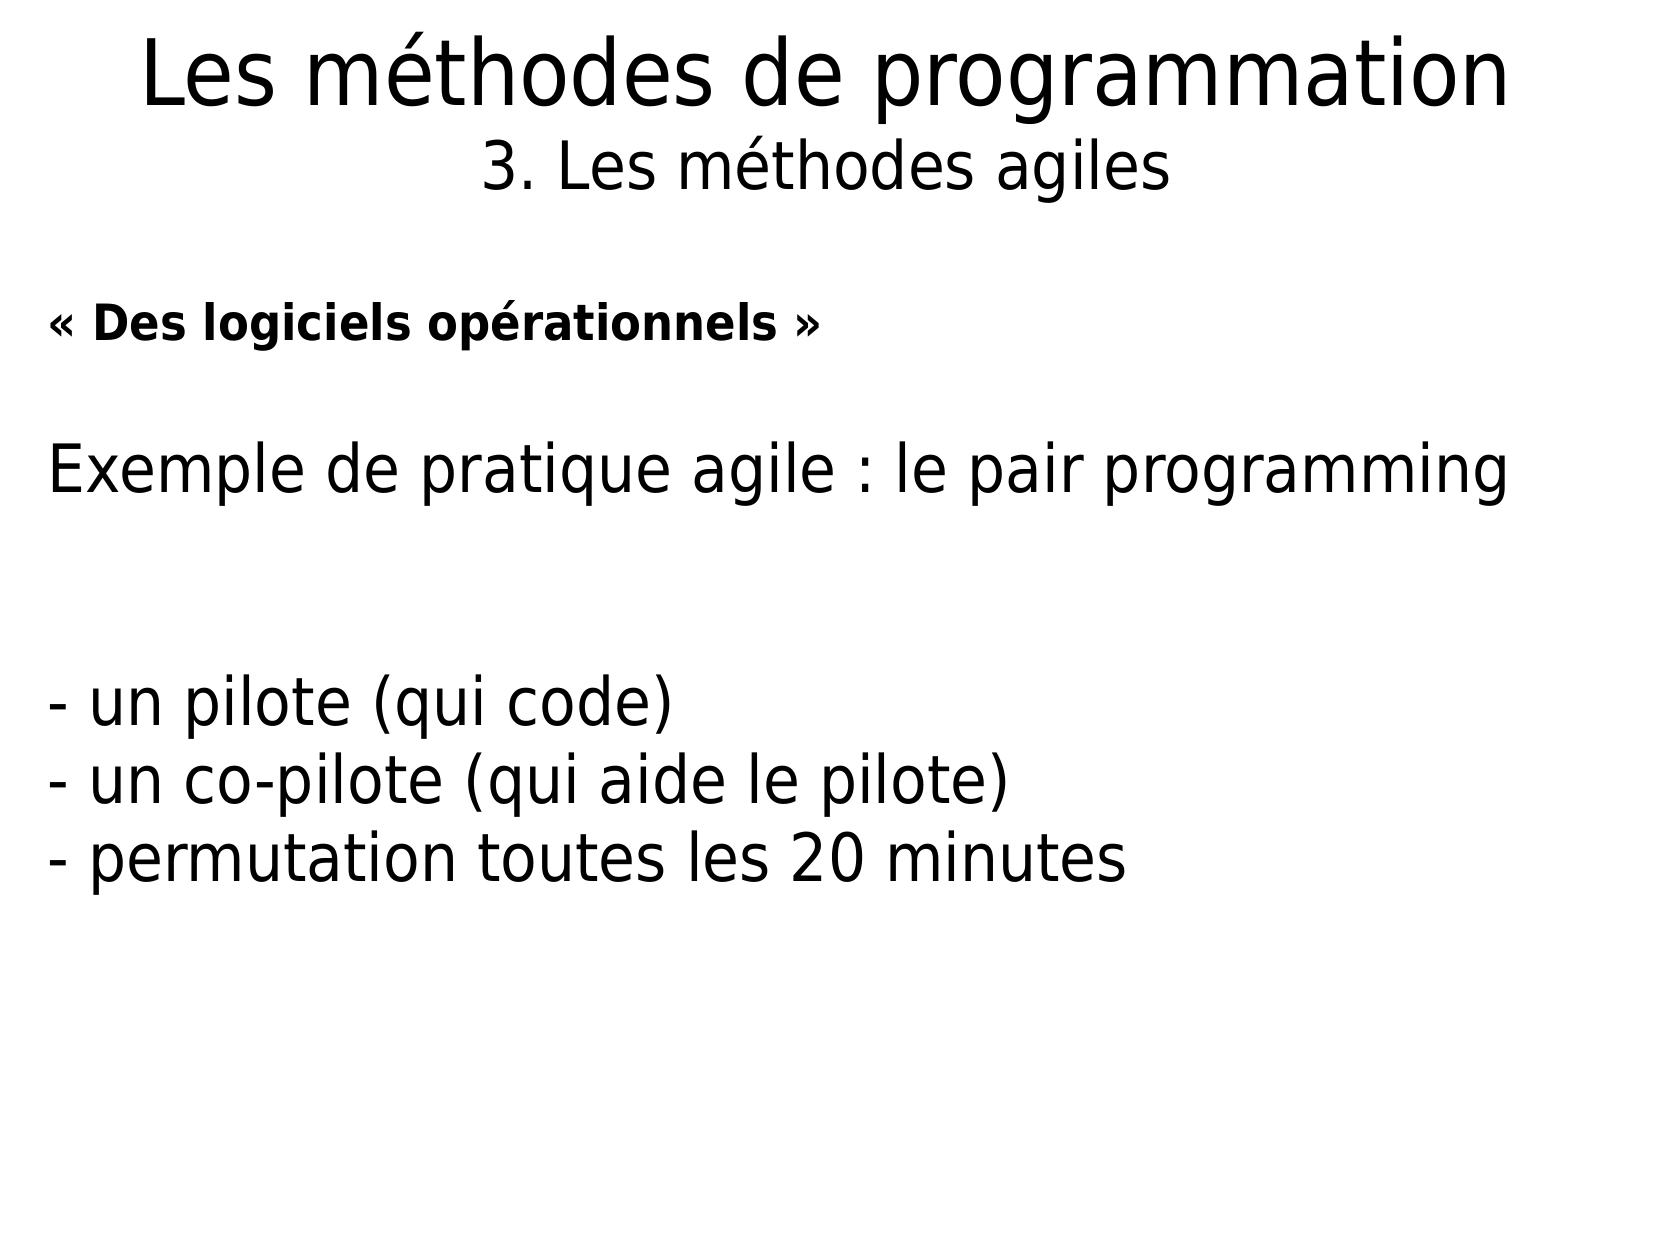

# Les méthodes de programmation 3. Les méthodes agiles
« Des logiciels opérationnels »
Exemple de pratique agile : le pair programming
- un pilote (qui code)
- un co-pilote (qui aide le pilote)
- permutation toutes les 20 minutes